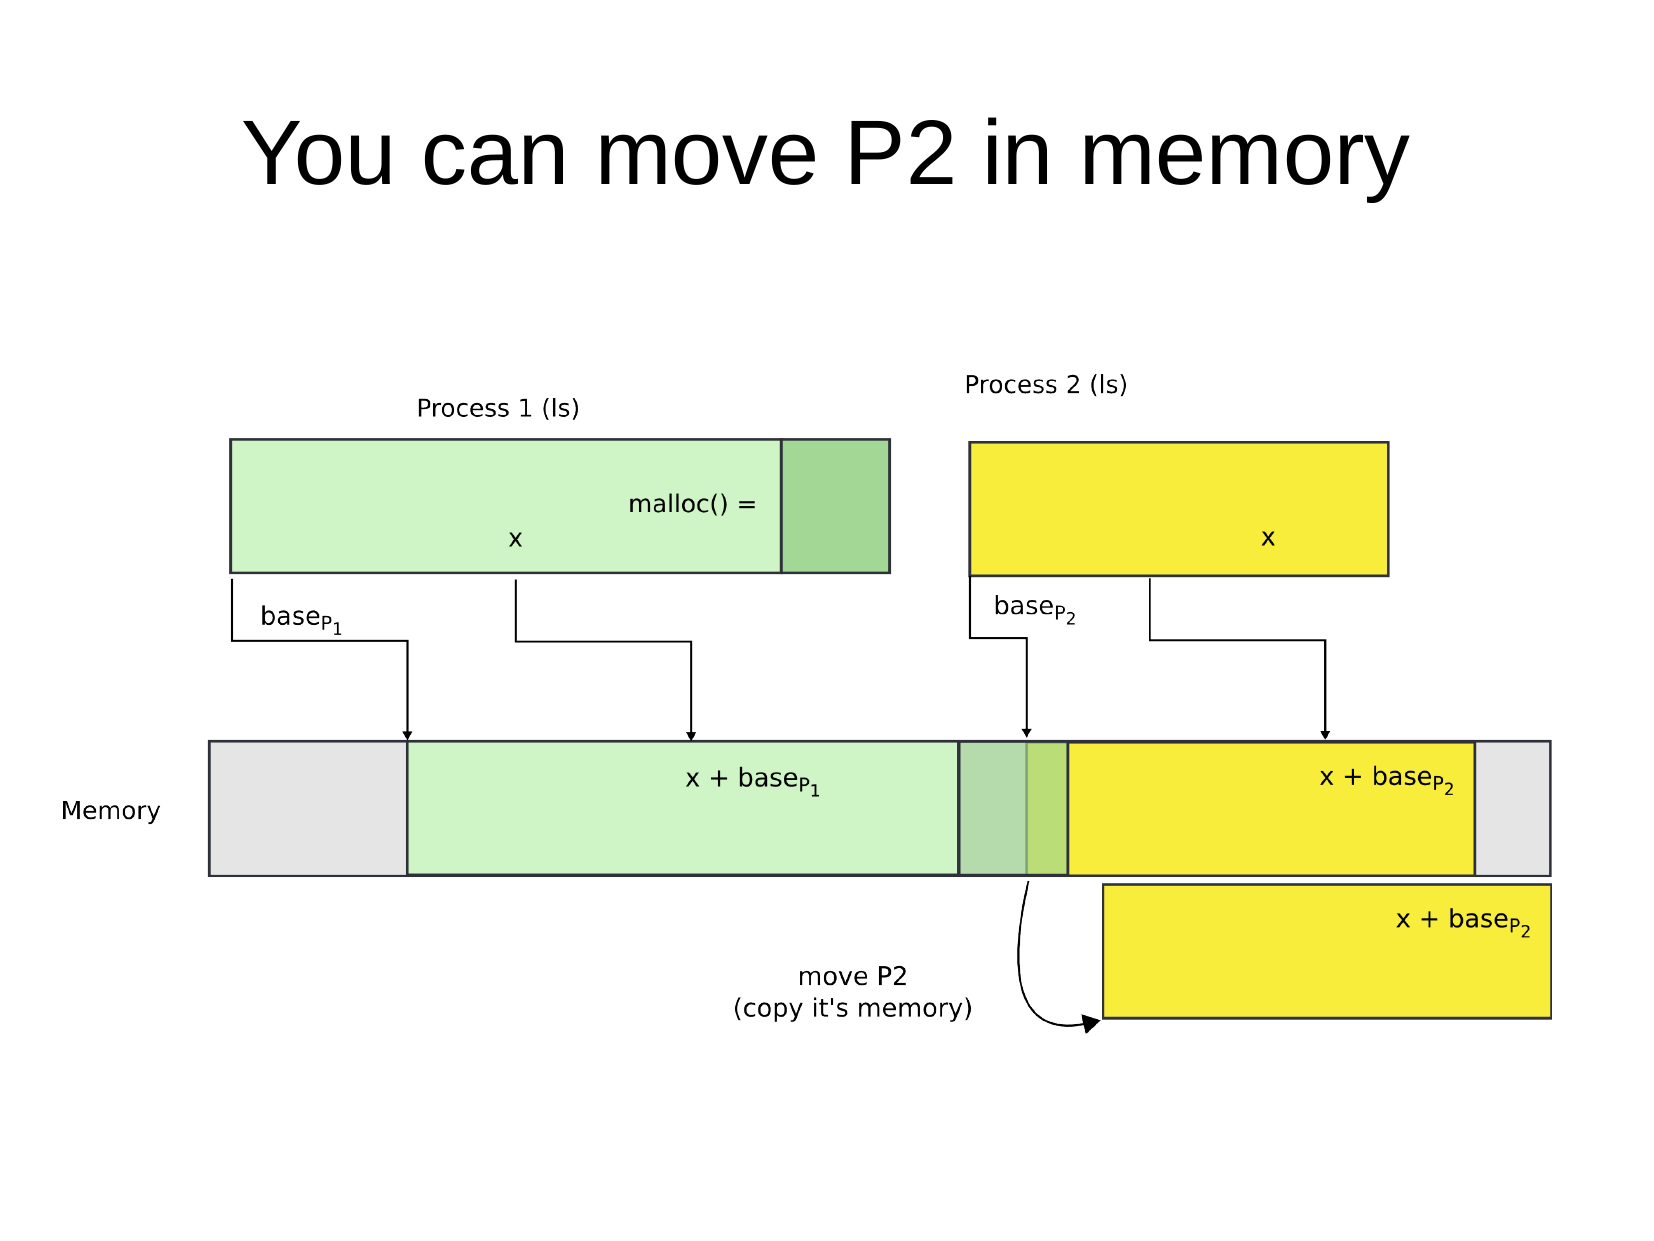

# You can move P2 in memory